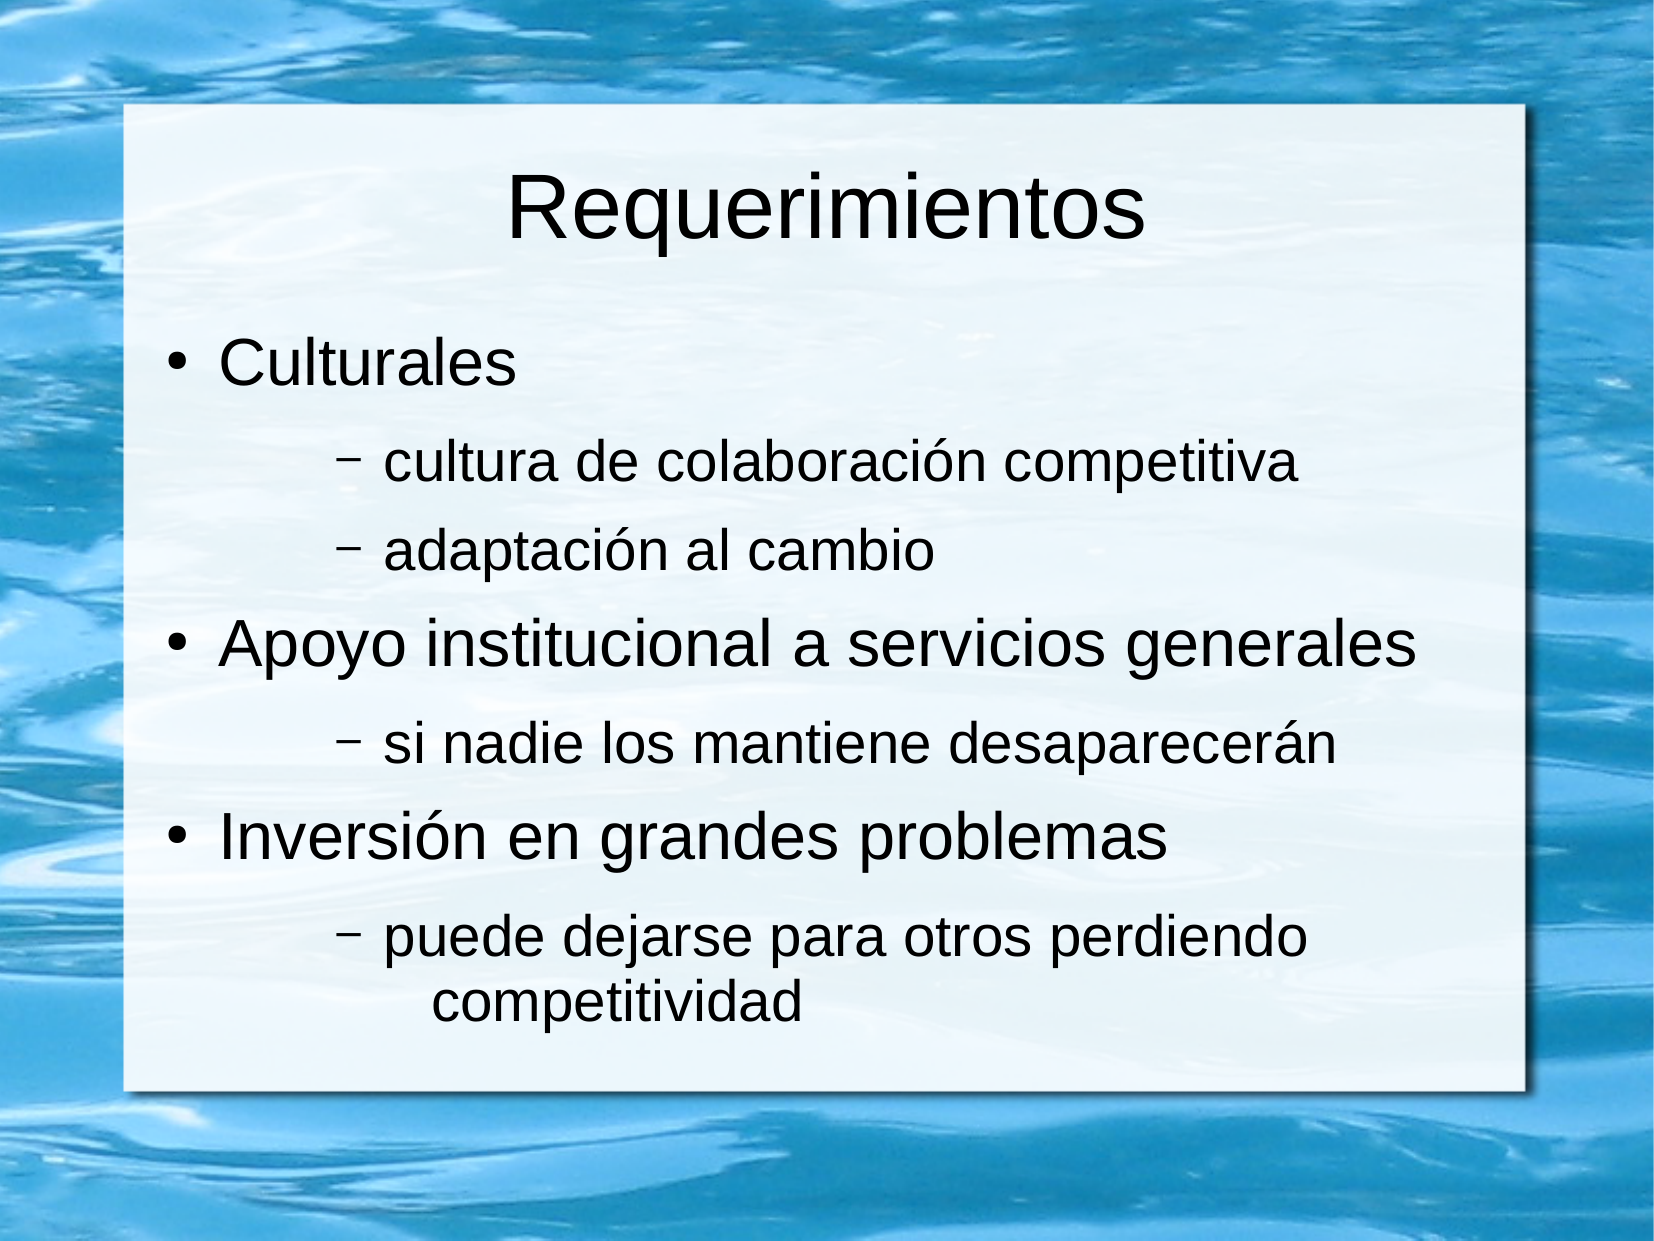

# Requerimientos
Culturales
cultura de colaboración competitiva
adaptación al cambio
Apoyo institucional a servicios generales
si nadie los mantiene desaparecerán
Inversión en grandes problemas
puede dejarse para otros perdiendo competitividad